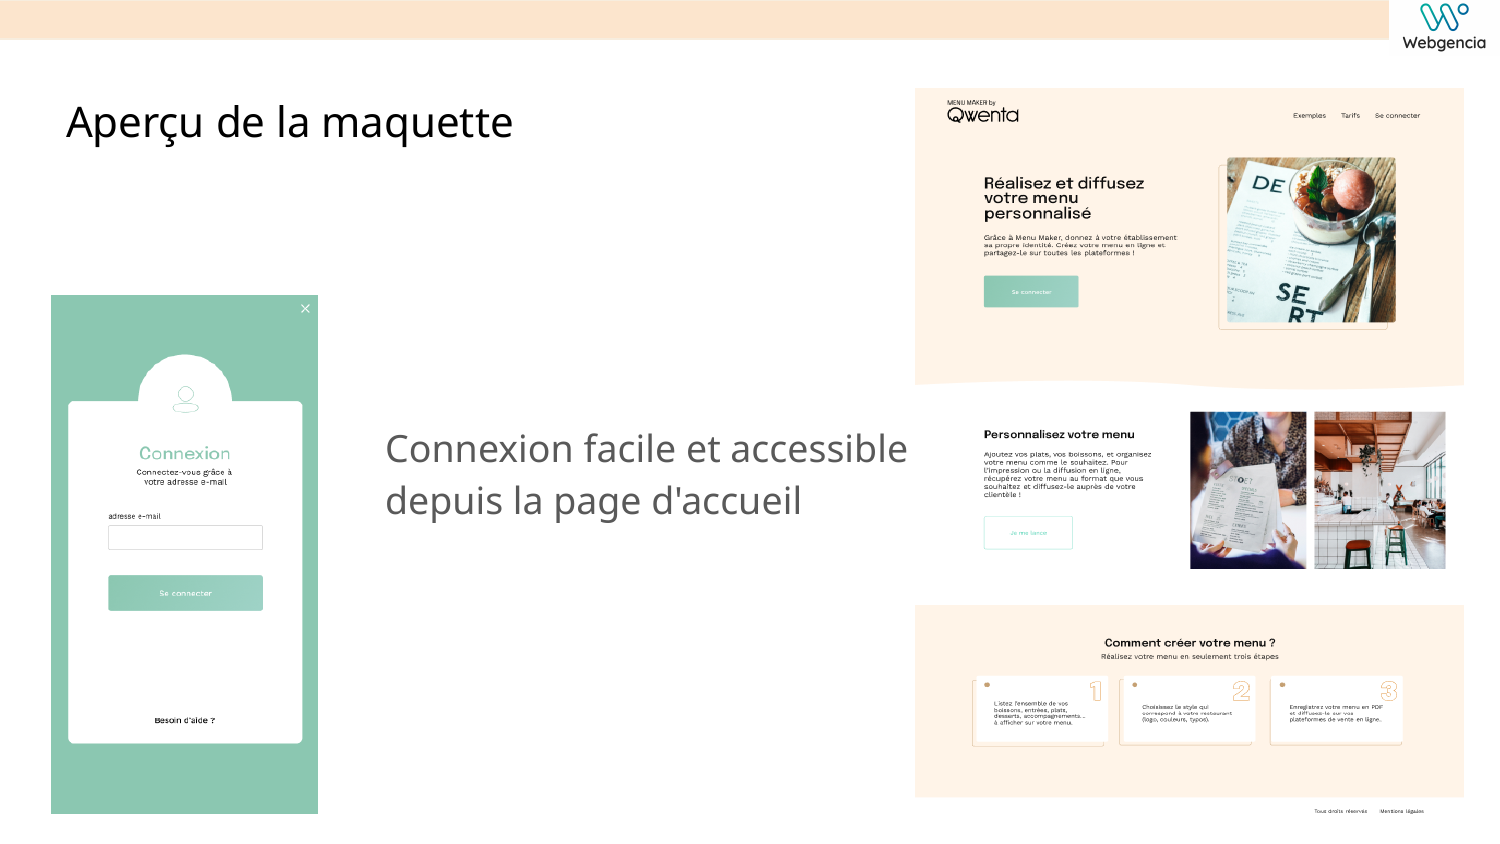

# Aperçu de la maquette
Connexion facile et accessible depuis la page d'accueil